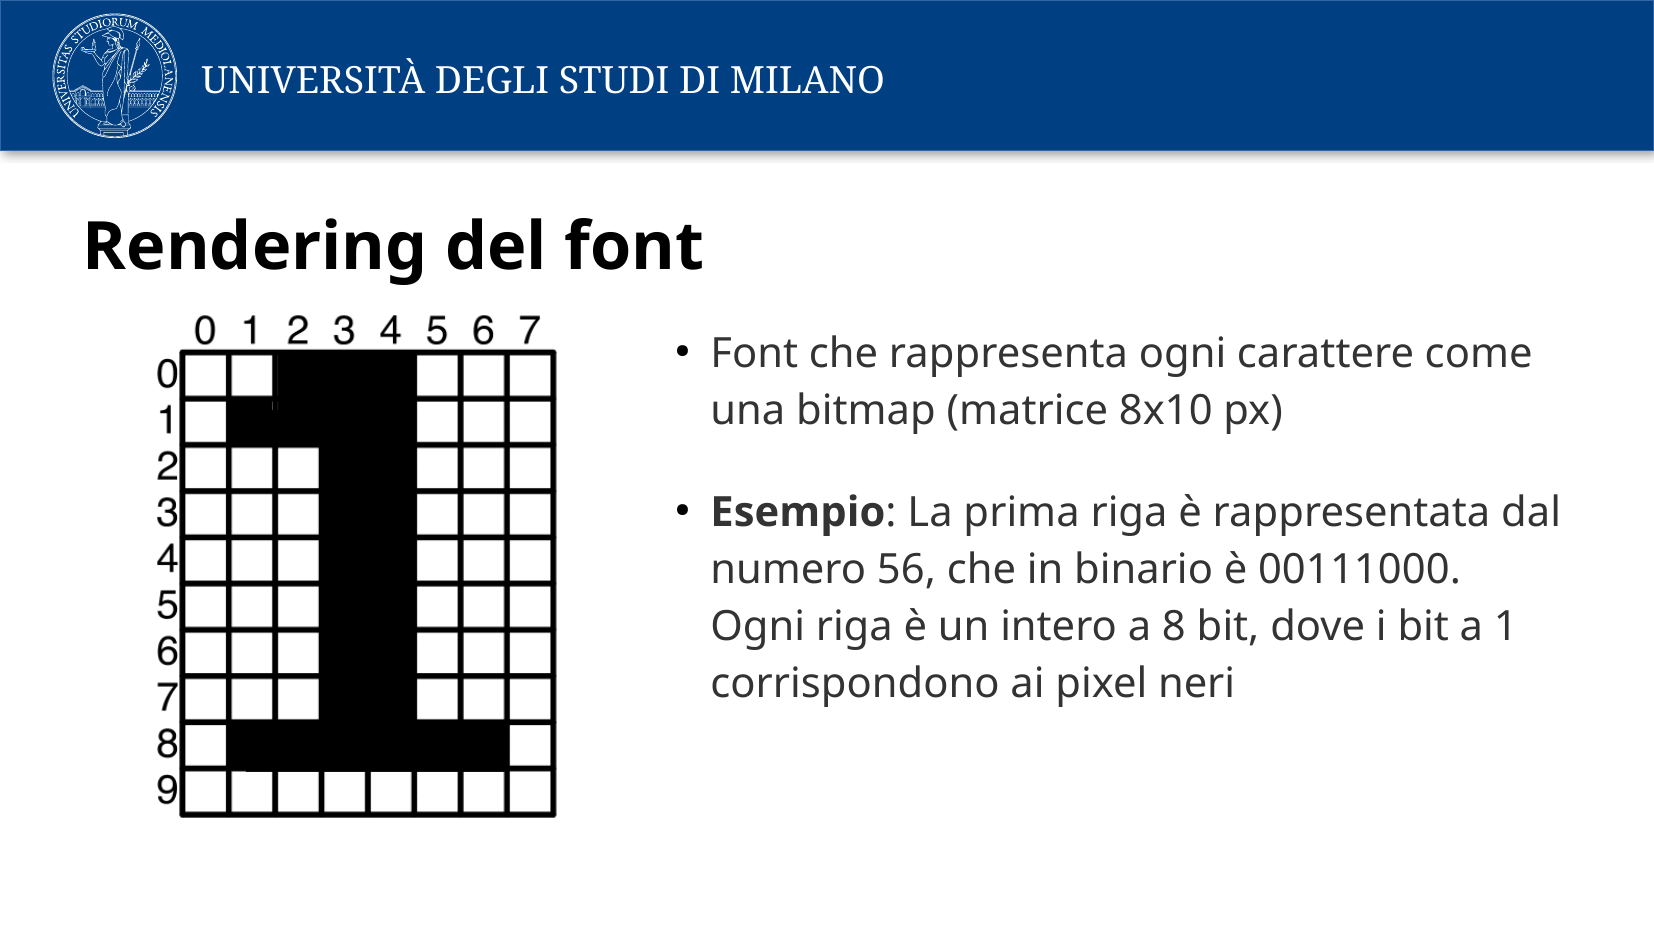

UNIVERSITÀ DEGLI STUDI DI MILANO
# Rendering del font
Font che rappresenta ogni carattere come una bitmap (matrice 8x10 px)
Esempio: La prima riga è rappresentata dal numero 56, che in binario è 00111000. Ogni riga è un intero a 8 bit, dove i bit a 1 corrispondono ai pixel neri